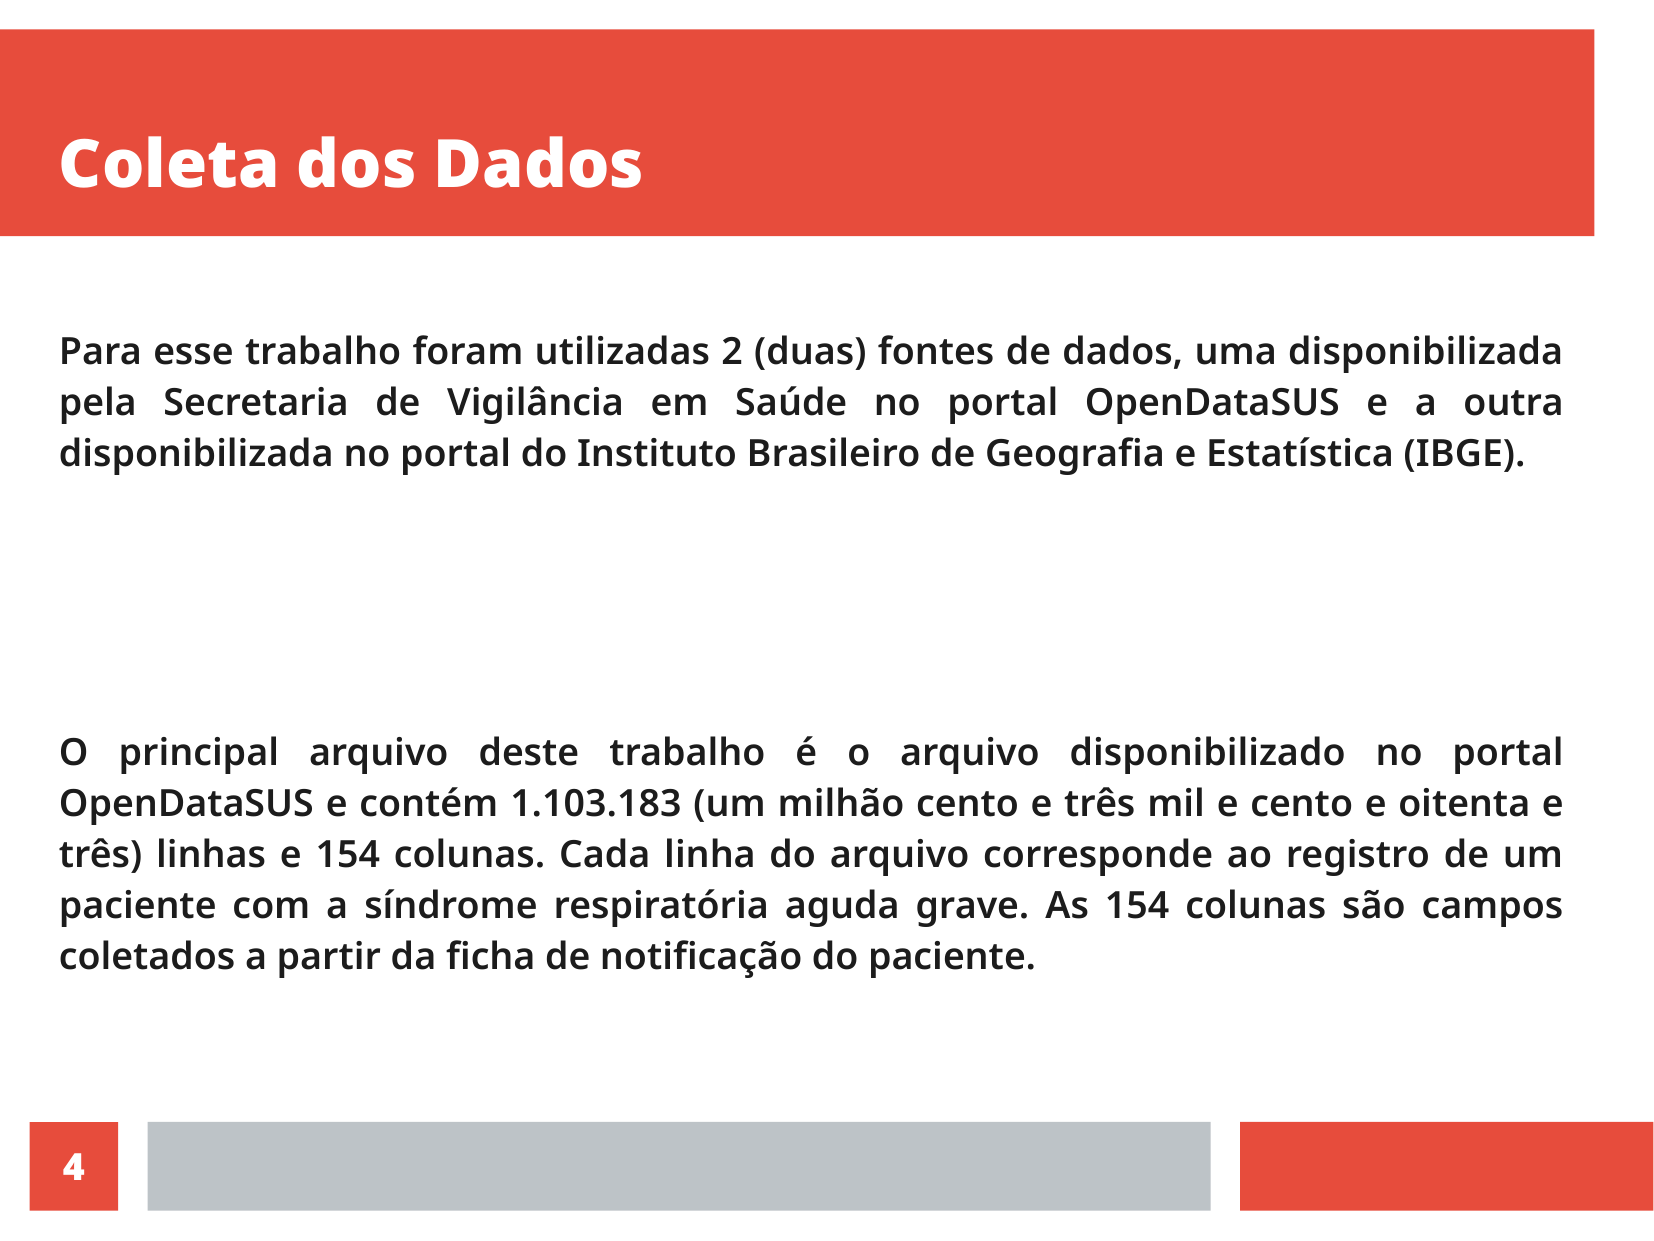

# Coleta dos Dados
Para esse trabalho foram utilizadas 2 (duas) fontes de dados, uma disponibilizada pela Secretaria de Vigilância em Saúde no portal OpenDataSUS e a outra disponibilizada no portal do Instituto Brasileiro de Geografia e Estatística (IBGE).
O principal arquivo deste trabalho é o arquivo disponibilizado no portal OpenDataSUS e contém 1.103.183 (um milhão cento e três mil e cento e oitenta e três) linhas e 154 colunas. Cada linha do arquivo corresponde ao registro de um paciente com a síndrome respiratória aguda grave. As 154 colunas são campos coletados a partir da ficha de notificação do paciente.
4